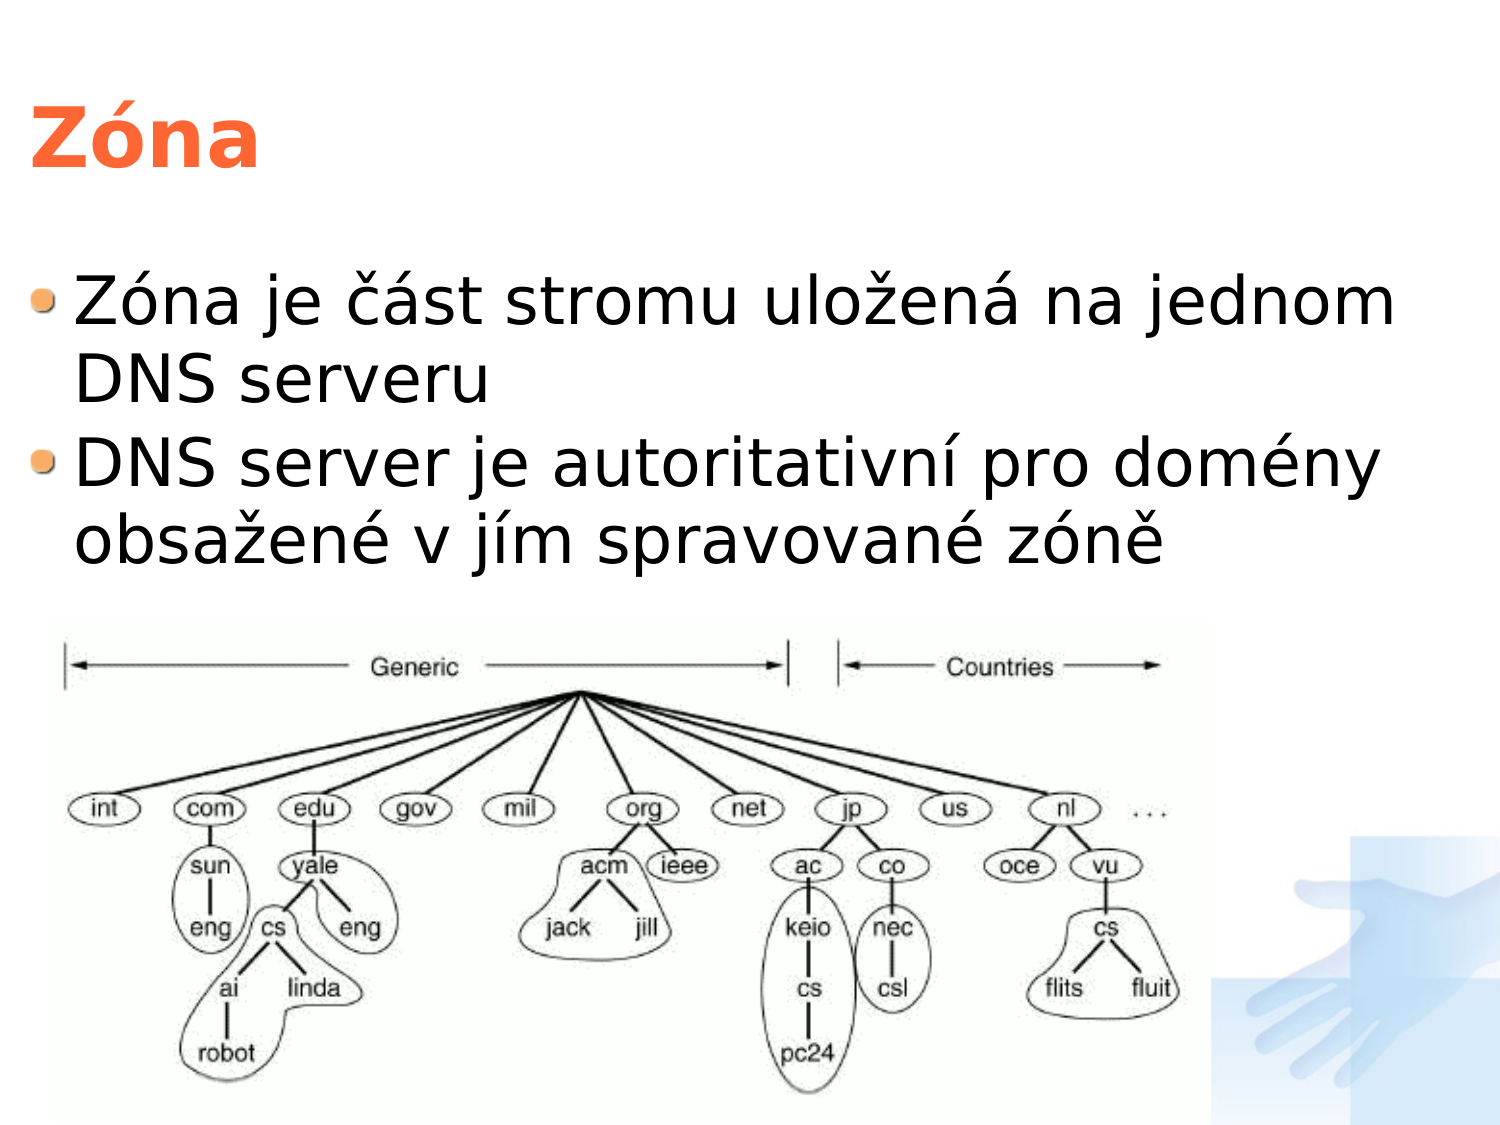

# Zóna
Zóna je část stromu uložená na jednom DNS serveru
DNS server je autoritativní pro domény obsažené v jím spravované zóně